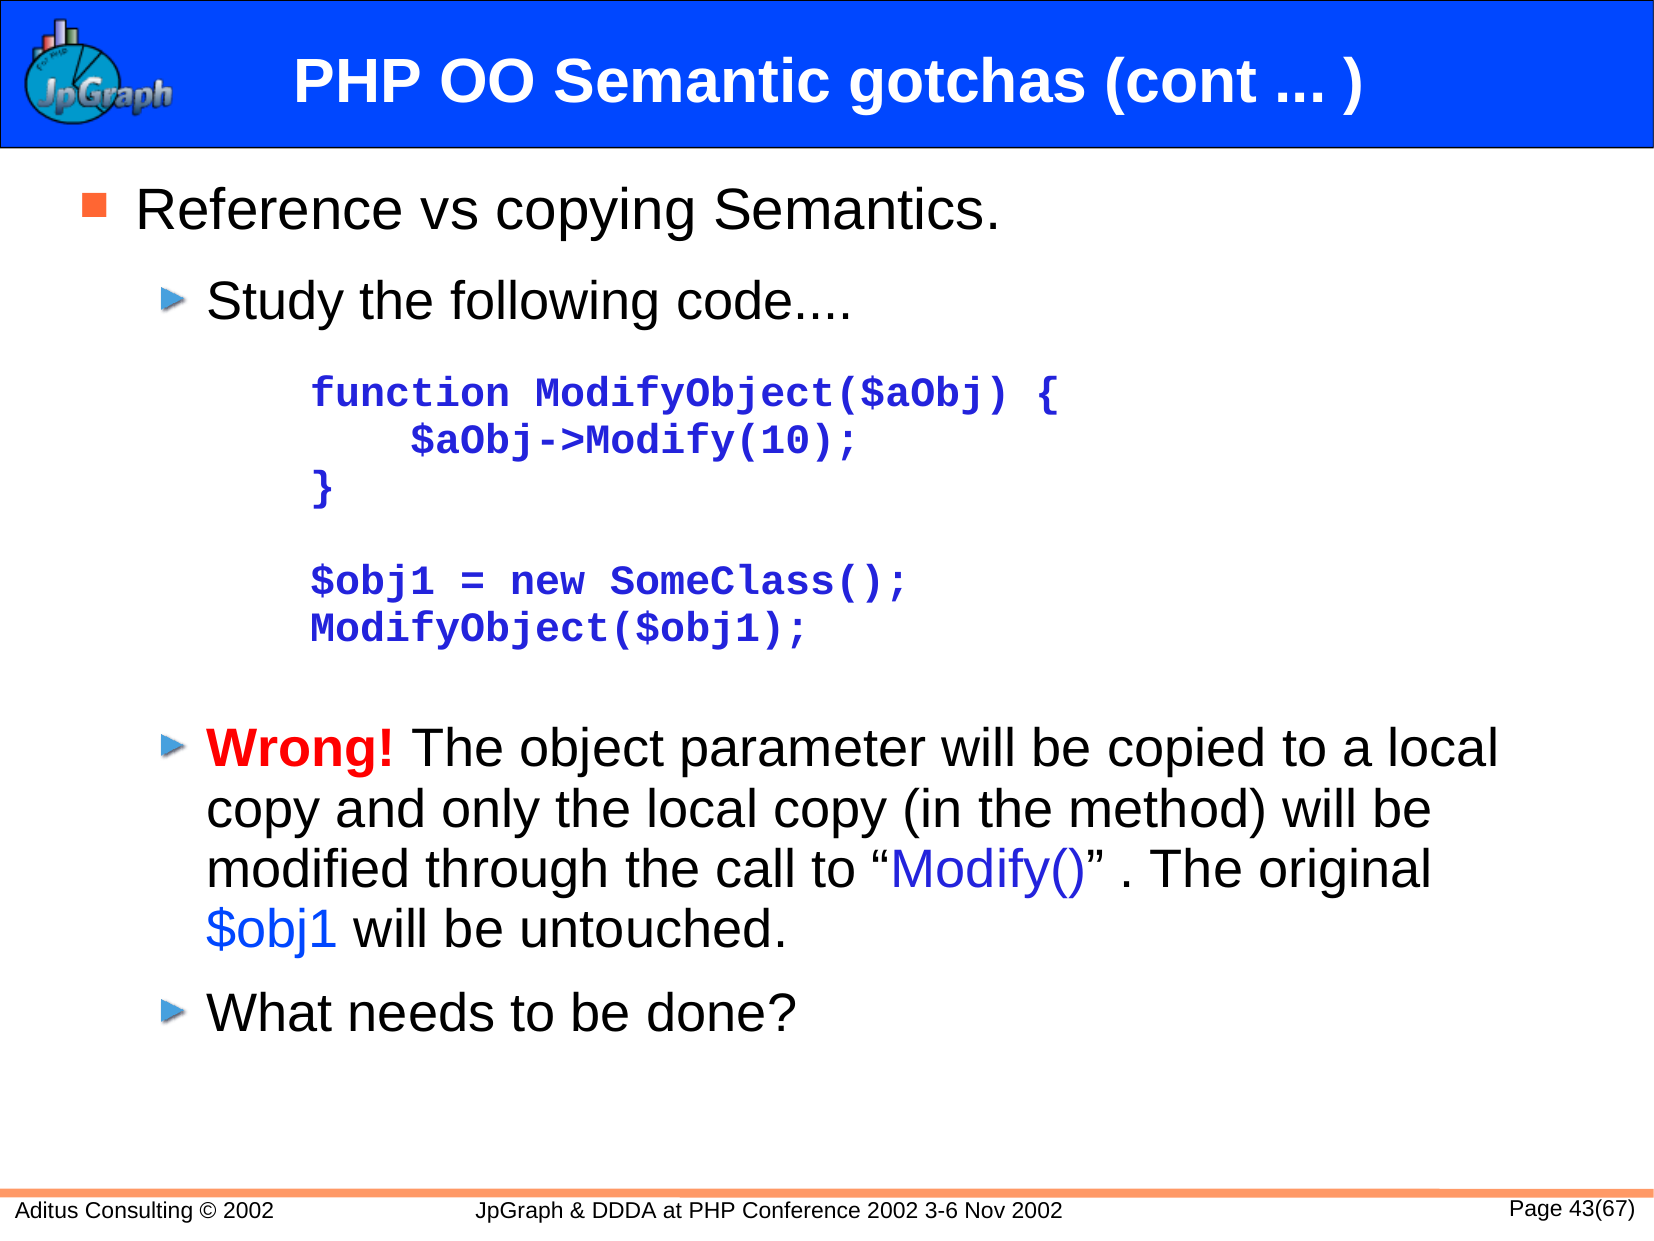

# PHP OO Semantic gotchas (cont ... )
Reference vs copying Semantics.
Study the following code....
Wrong! The object parameter will be copied to a local copy and only the local copy (in the method) will be modified through the call to “Modify()” . The original $obj1 will be untouched.
What needs to be done?
function ModifyObject($aObj) {
 $aObj->Modify(10);
}
$obj1 = new SomeClass();
ModifyObject($obj1);